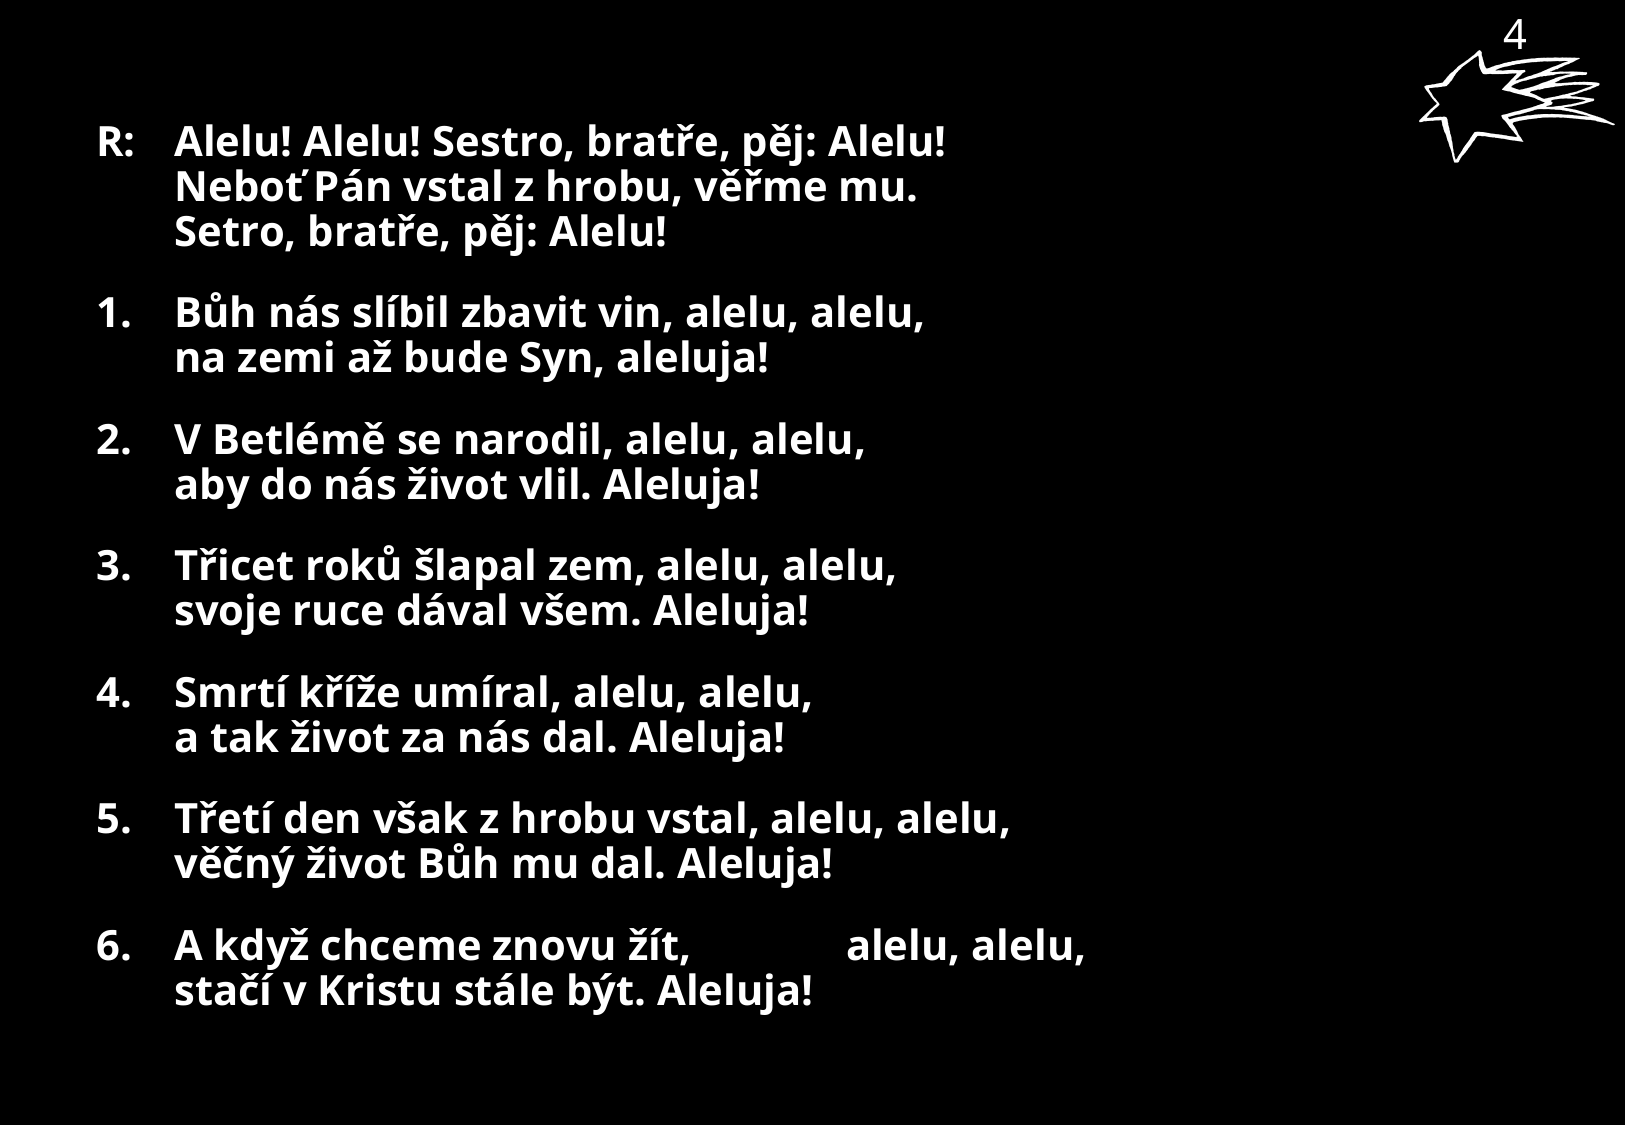

4
# R: 	Alelu! Alelu! Sestro, bratře, pěj: Alelu! Neboť Pán vstal z hrobu, věřme mu. Setro, bratře, pěj: Alelu!
1. 	Bůh nás slíbil zbavit vin, alelu, alelu,
na zemi až bude Syn, aleluja!
V Betlémě se narodil, alelu, alelu,
aby do nás život vlil. Aleluja!
Třicet roků šlapal zem, alelu, alelu,
svoje ruce dával všem. Aleluja!
Smrtí kříže umíral, alelu, alelu,
a tak život za nás dal. Aleluja!
Třetí den však z hrobu vstal, alelu, alelu,
věčný život Bůh mu dal. Aleluja!
A když chceme znovu žít, 	alelu, alelu,
stačí v Kristu stále být. Aleluja!